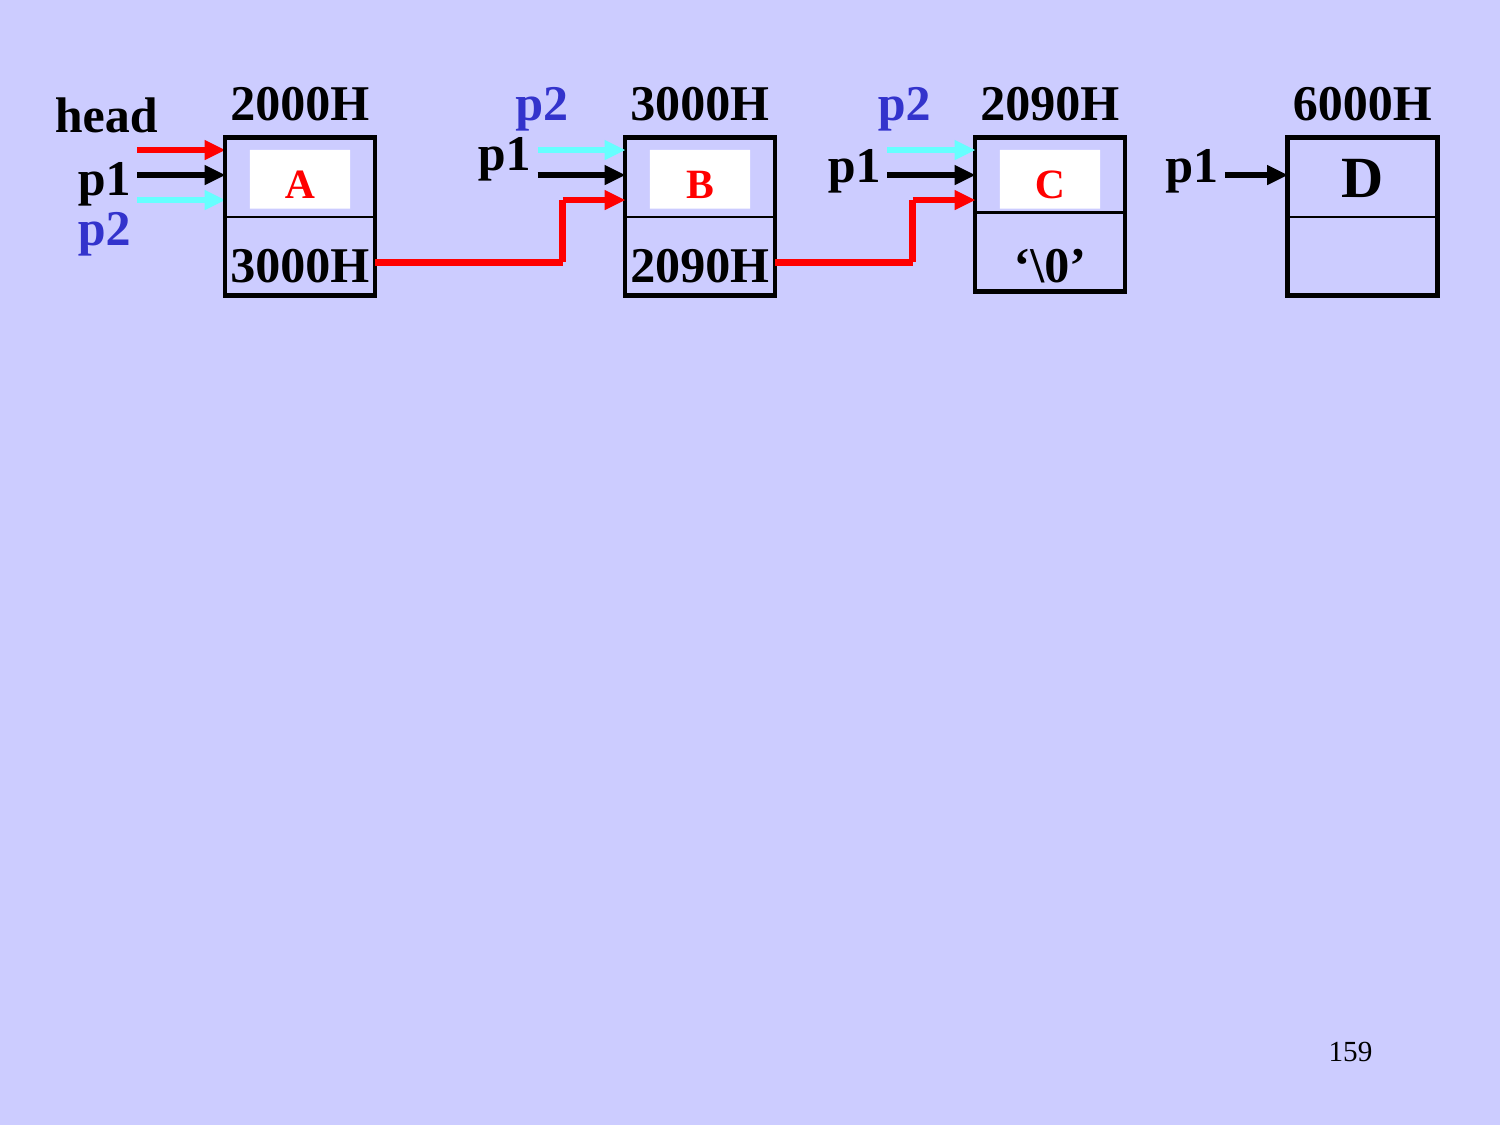

2000H
p1
A
3000H
p1
B
p2
2090H
p1
C
p2
6000H
p1
D
head
A
B
C
p2
3000H
2090H
‘\0’